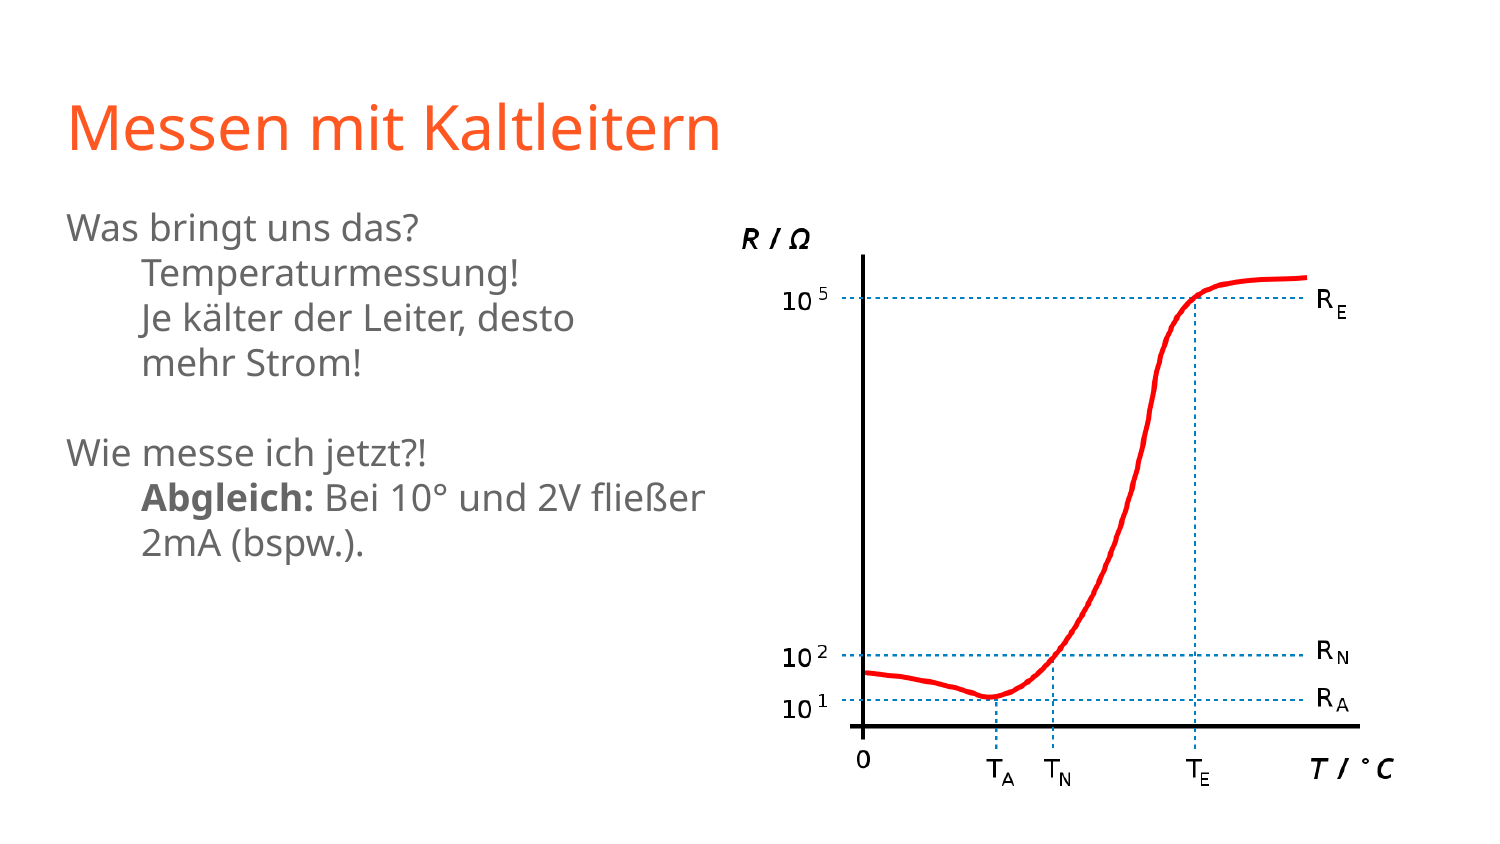

# Messen mit Kaltleitern
Was bringt uns das?
	Temperaturmessung!
	Je kälter der Leiter, desto
	mehr Strom!
Wie messe ich jetzt?!
	Abgleich: Bei 10° und 2V fließen
	2mA (bspw.).